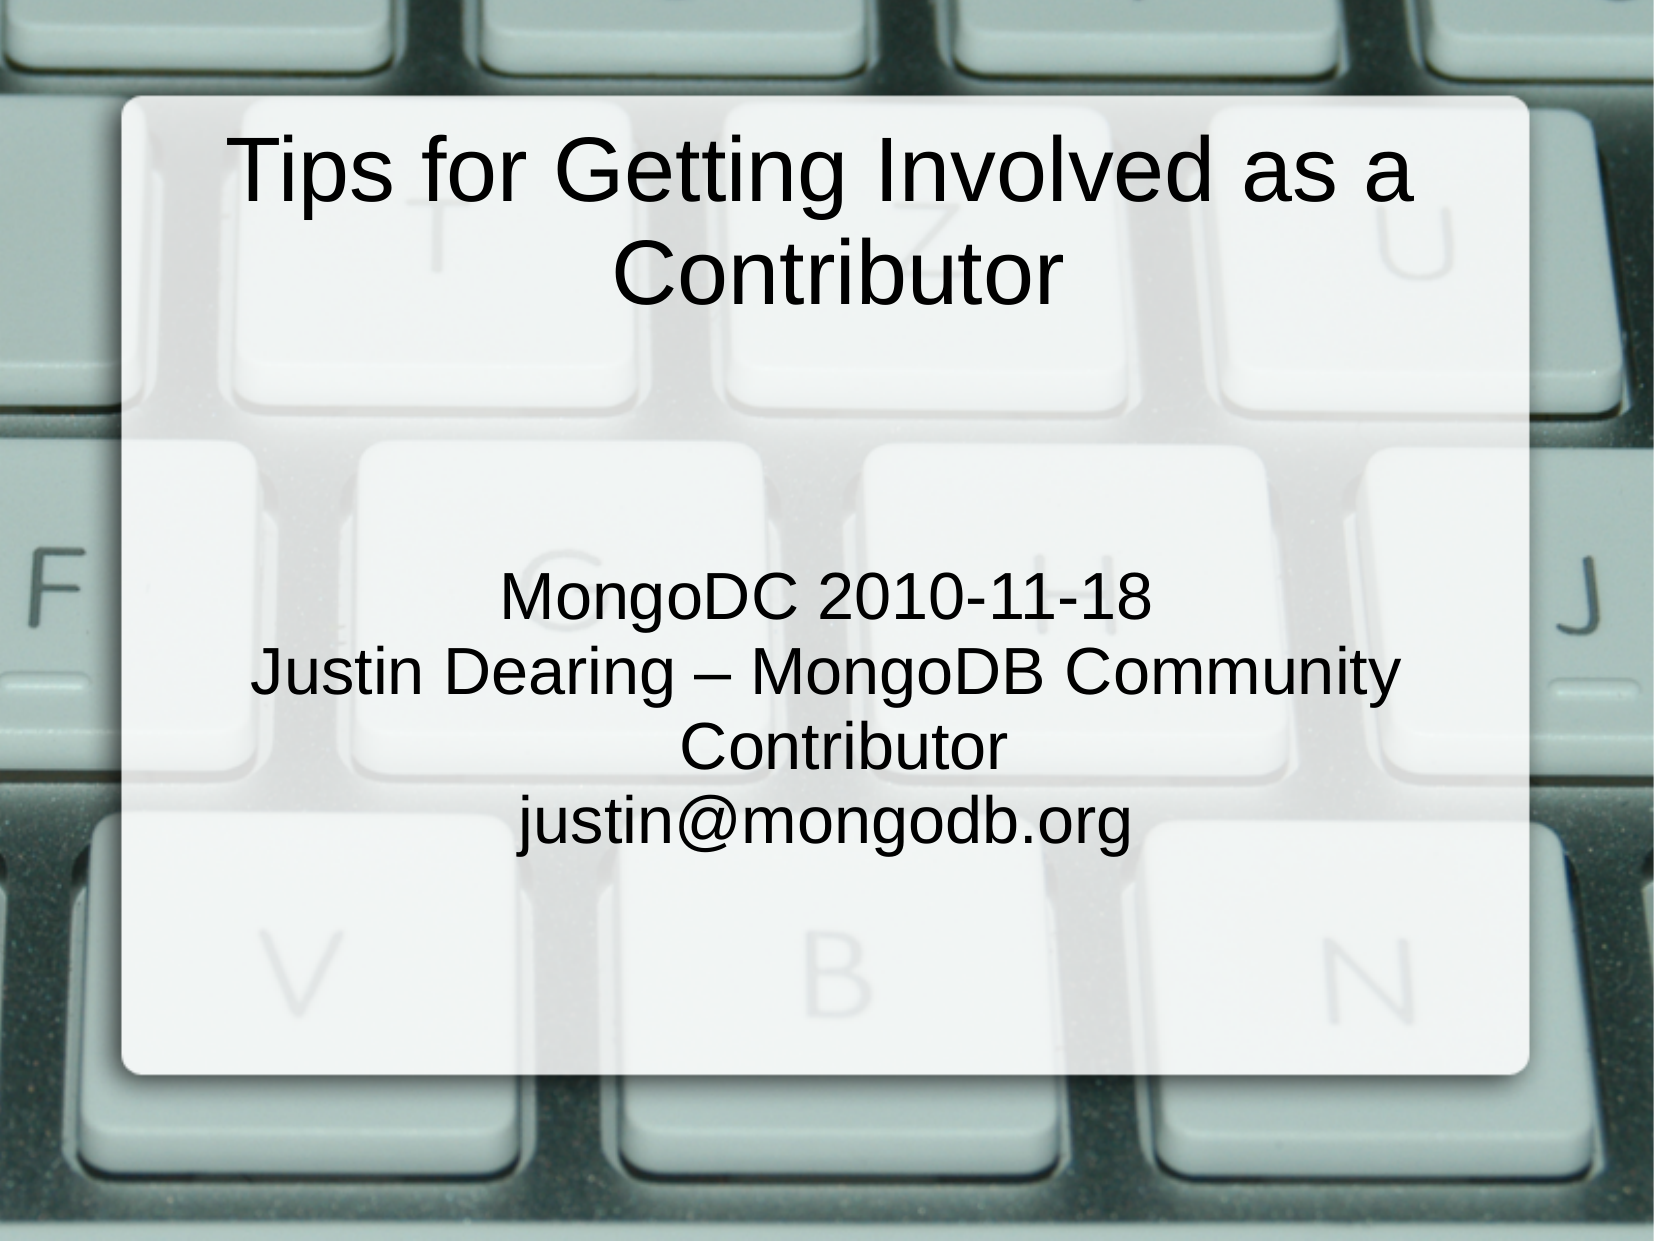

# Tips for Getting Involved as a Contributor
MongoDC 2010-11-18
Justin Dearing – MongoDB Community Contributor
justin@mongodb.org